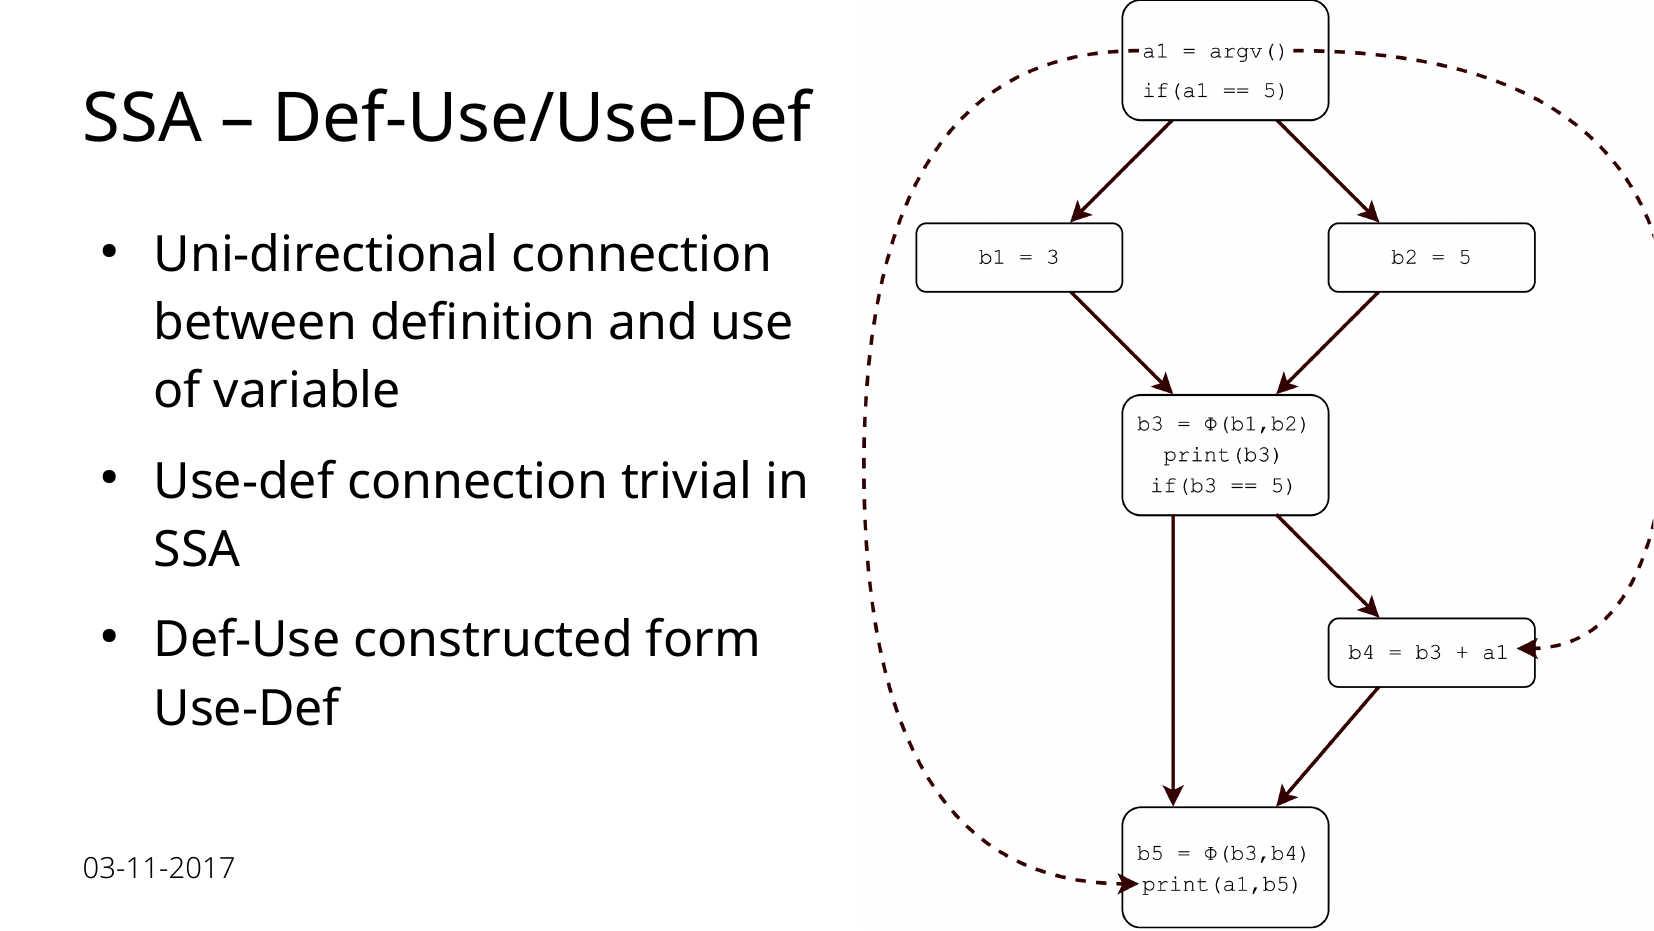

# SSA – Def-Use/Use-Def
Uni-directional connection between definition and use of variable
Use-def connection trivial in SSA
Def-Use constructed form Use-Def
03-11-2017
14